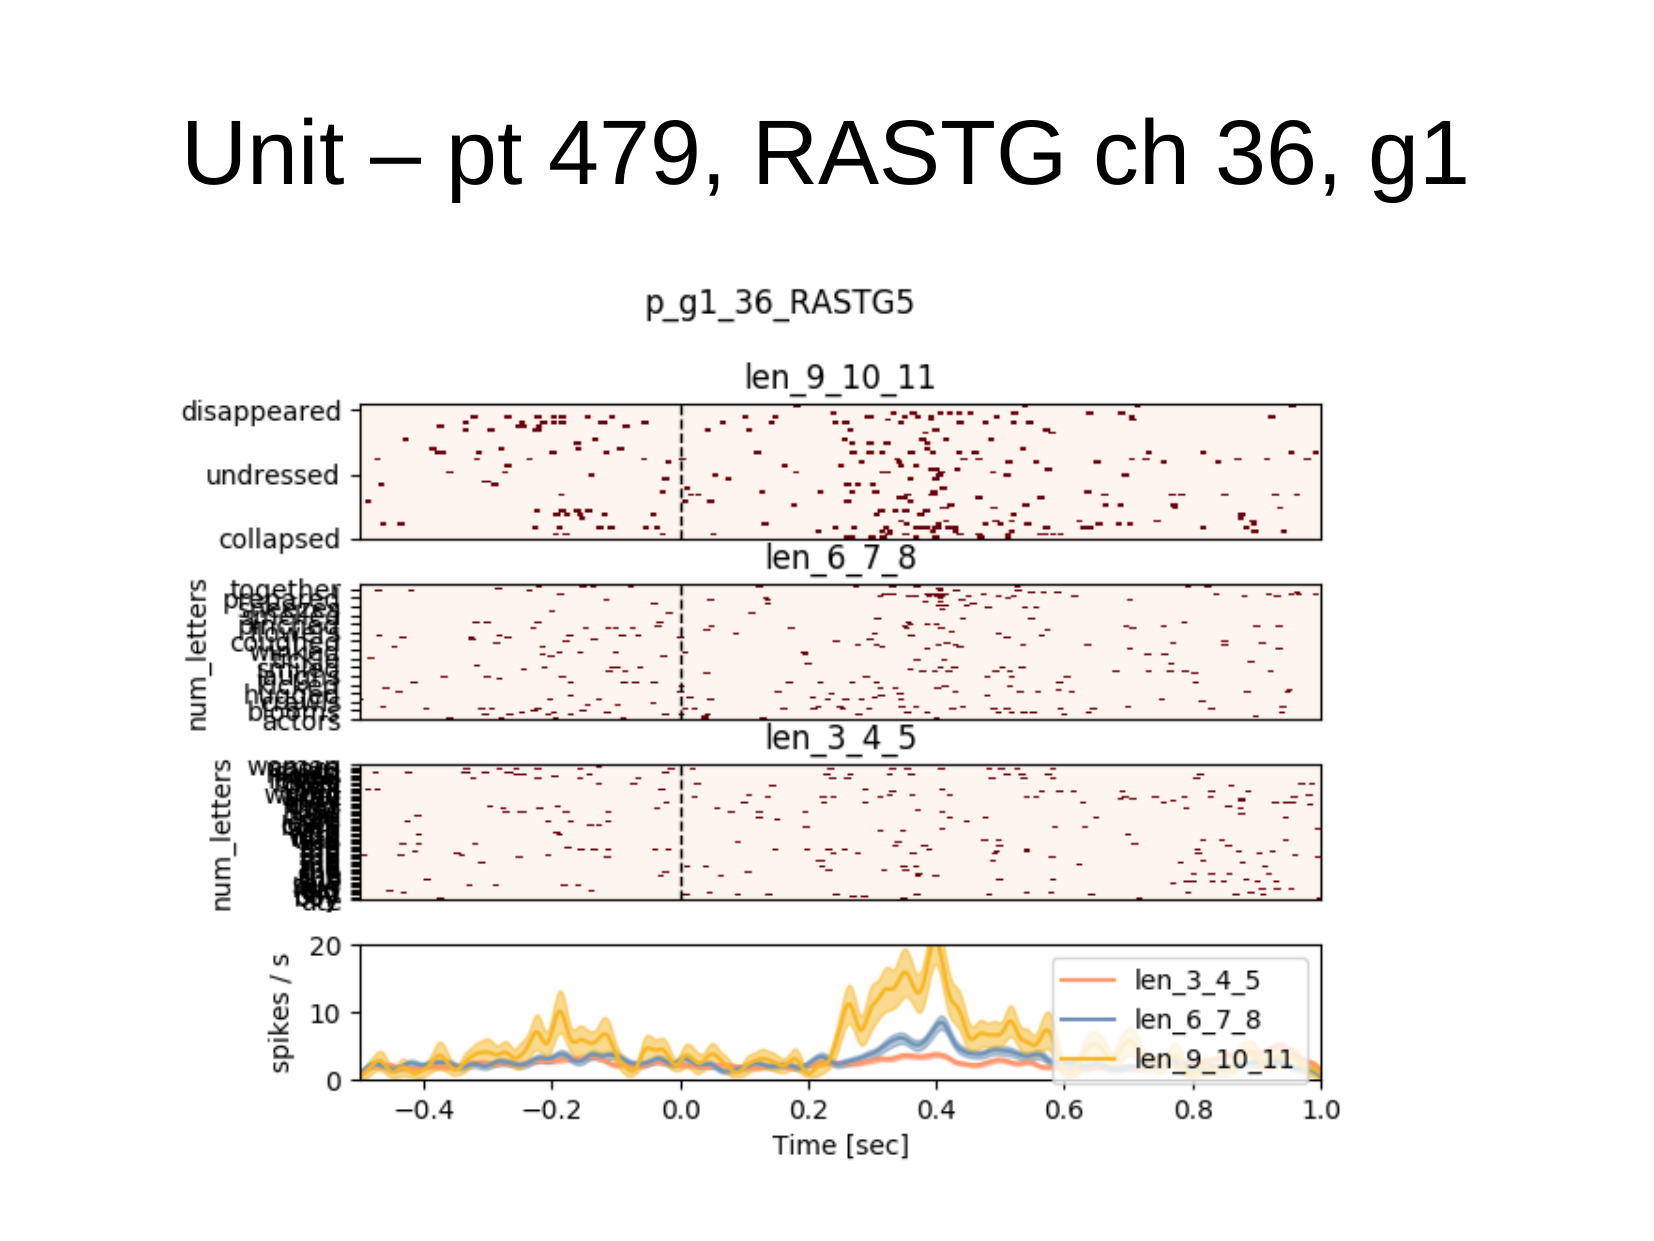

# Unit – pt 479, RASTG ch 36, g1